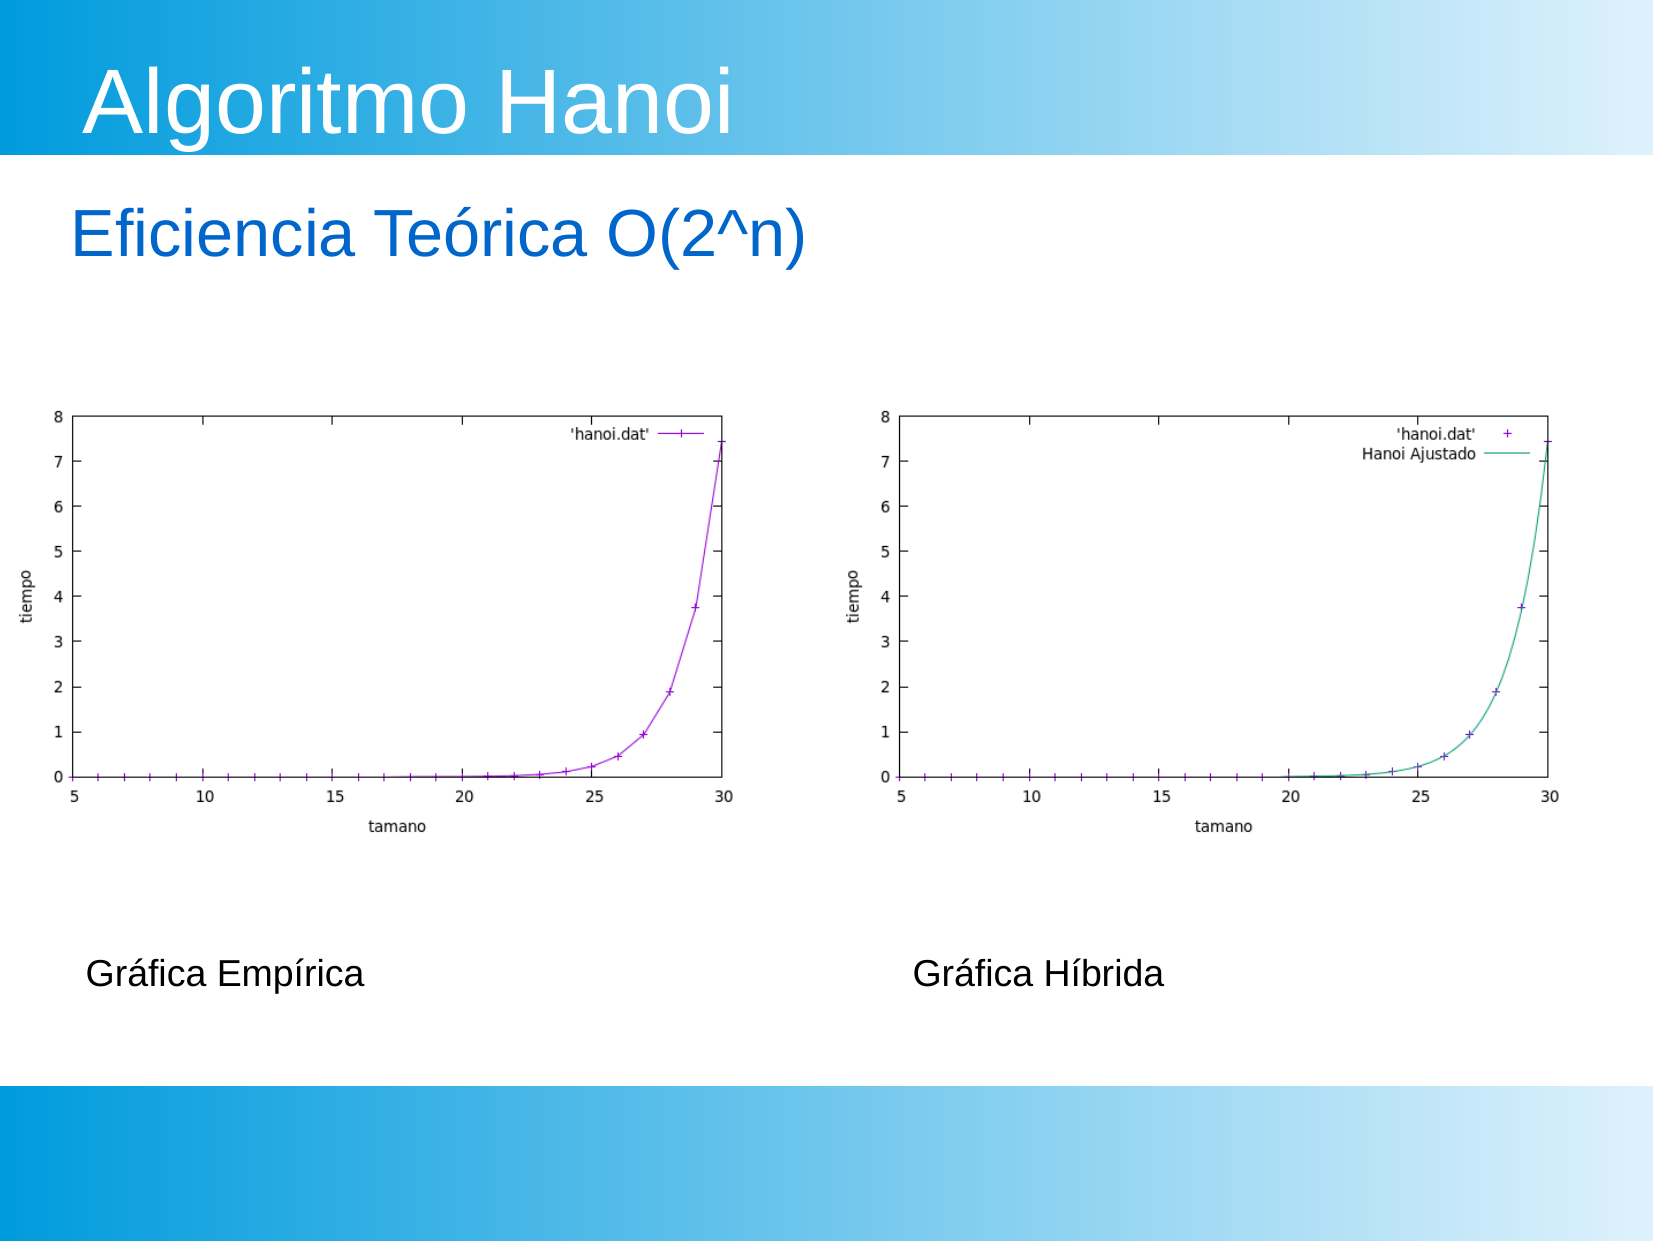

# Algoritmo Hanoi
Eficiencia Teórica O(2^n)
Gráfica Empírica
Gráfica Híbrida